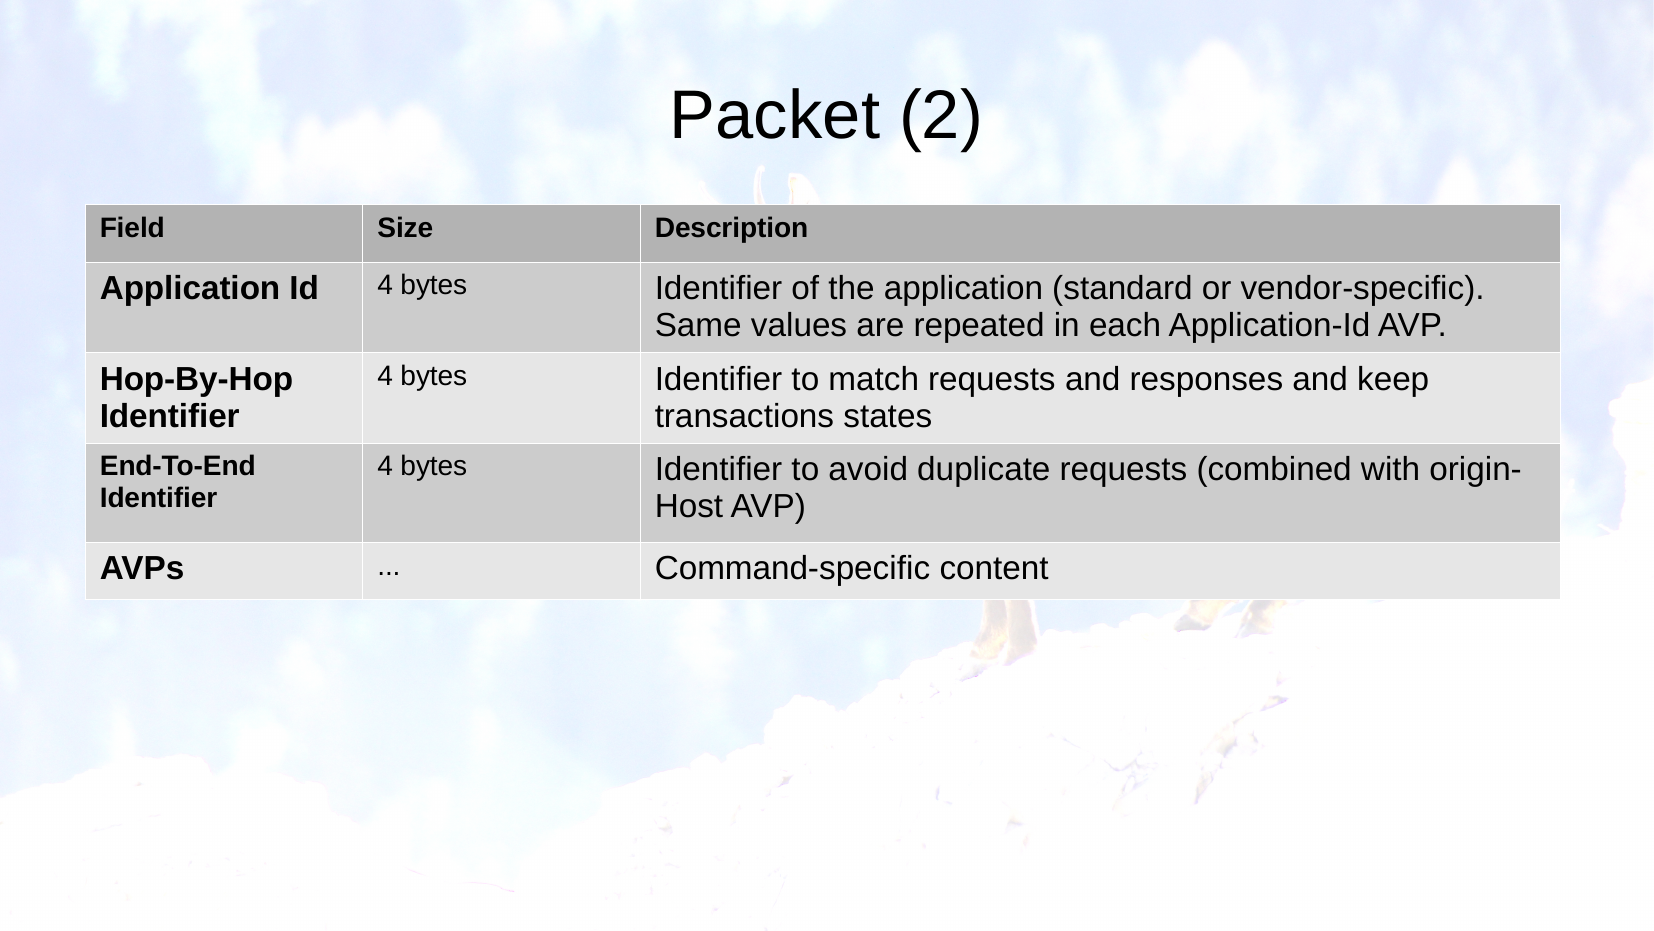

# Packet (2)
| Field | Size | Description |
| --- | --- | --- |
| Application Id | 4 bytes | Identifier of the application (standard or vendor-specific). Same values are repeated in each Application-Id AVP. |
| Hop-By-Hop Identifier | 4 bytes | Identifier to match requests and responses and keep transactions states |
| End-To-End Identifier | 4 bytes | Identifier to avoid duplicate requests (combined with origin-Host AVP) |
| AVPs | ... | Command-specific content |